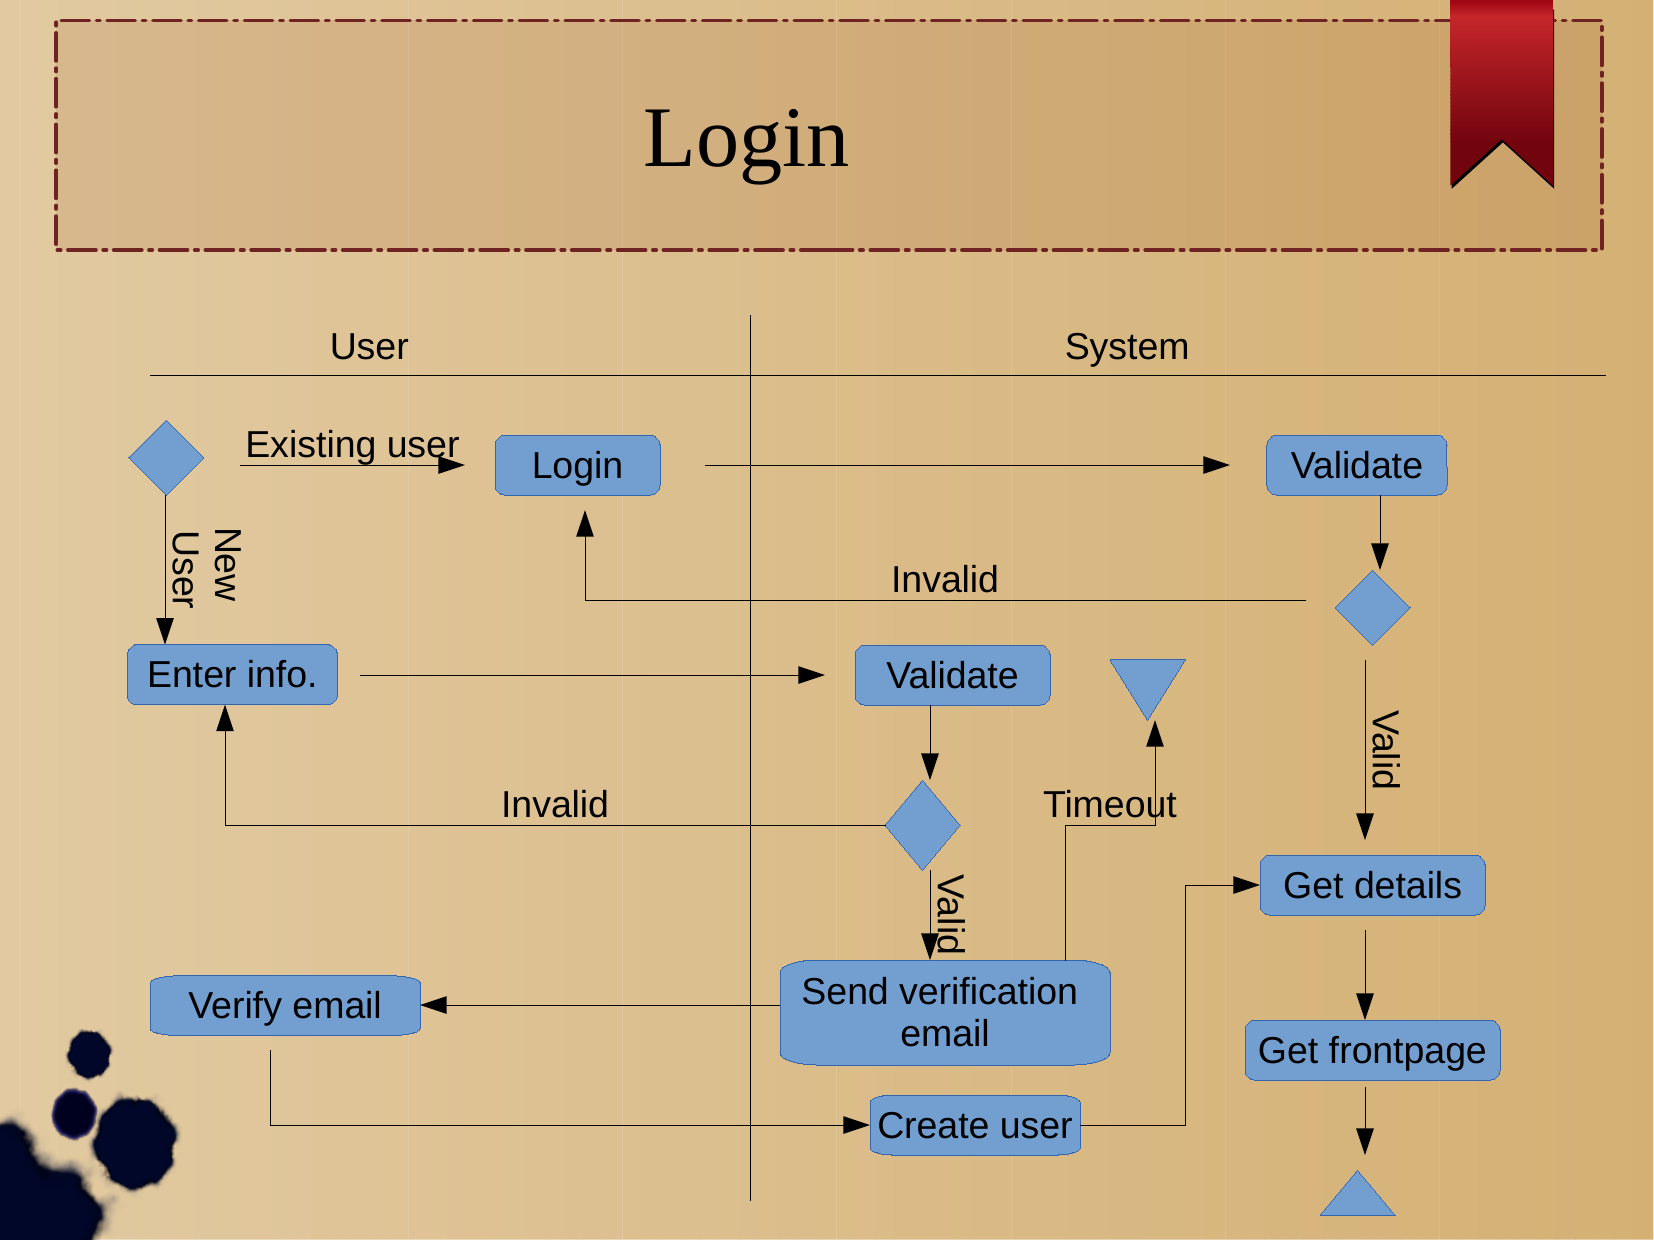

# Login
User
System
Login
Existing user
Validate
New
User
Enter info.
Invalid
Validate
Timeout
Valid
Get details
Invalid
Valid
Send verification
email
Get frontpage
Verify email
Create user